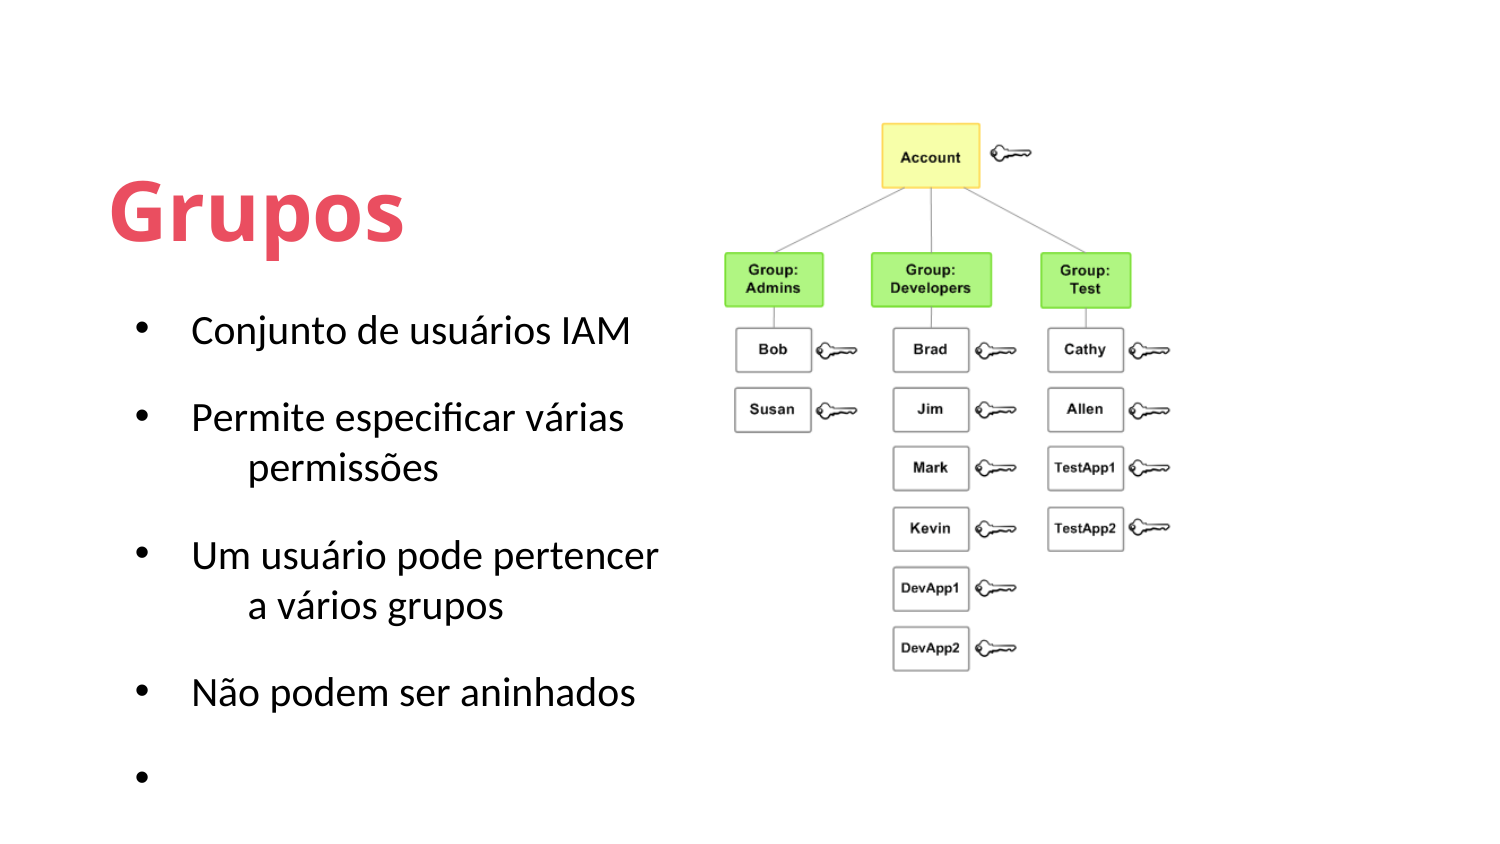

Grupos
Conjunto de usuários IAM
Permite especificar várias permissões
Um usuário pode pertencer a vários grupos
Não podem ser aninhados